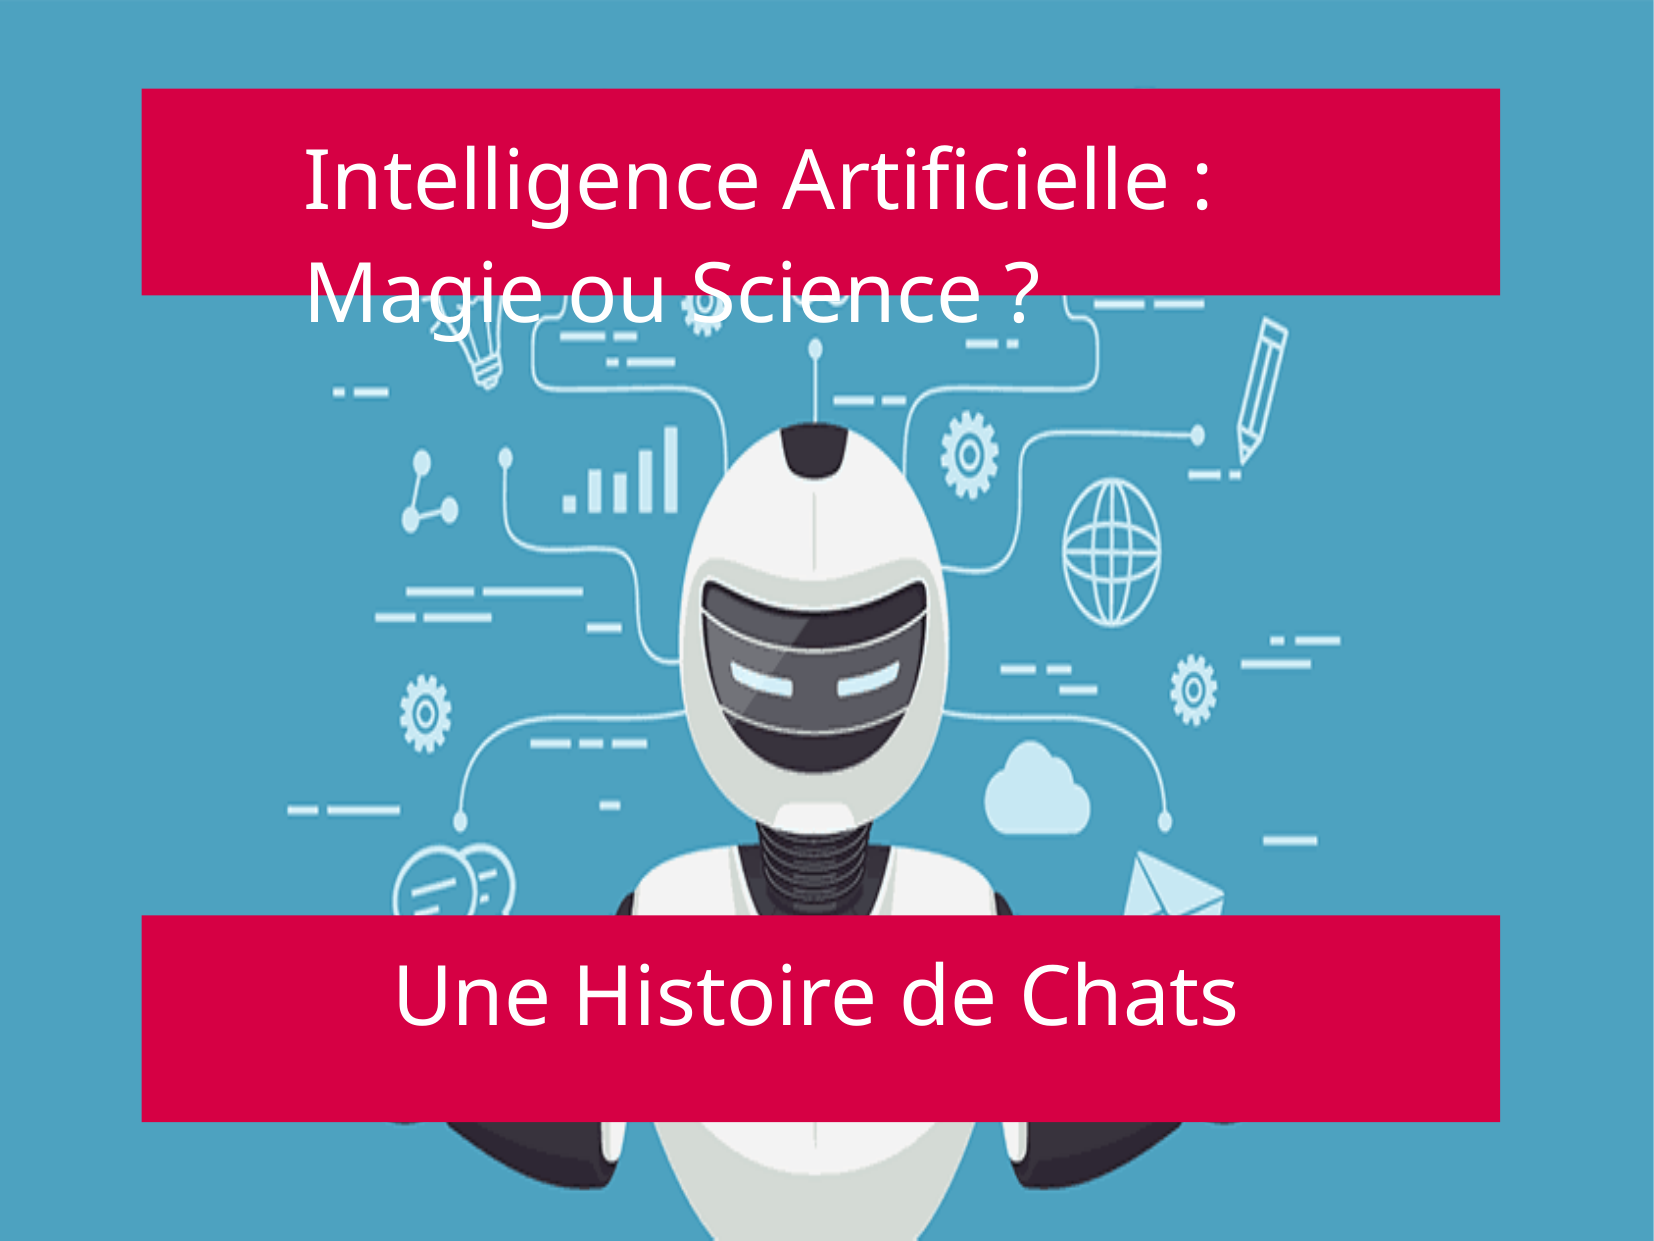

# Intelligence Artificielle : Magie ou Science ?
Une Histoire de Chats